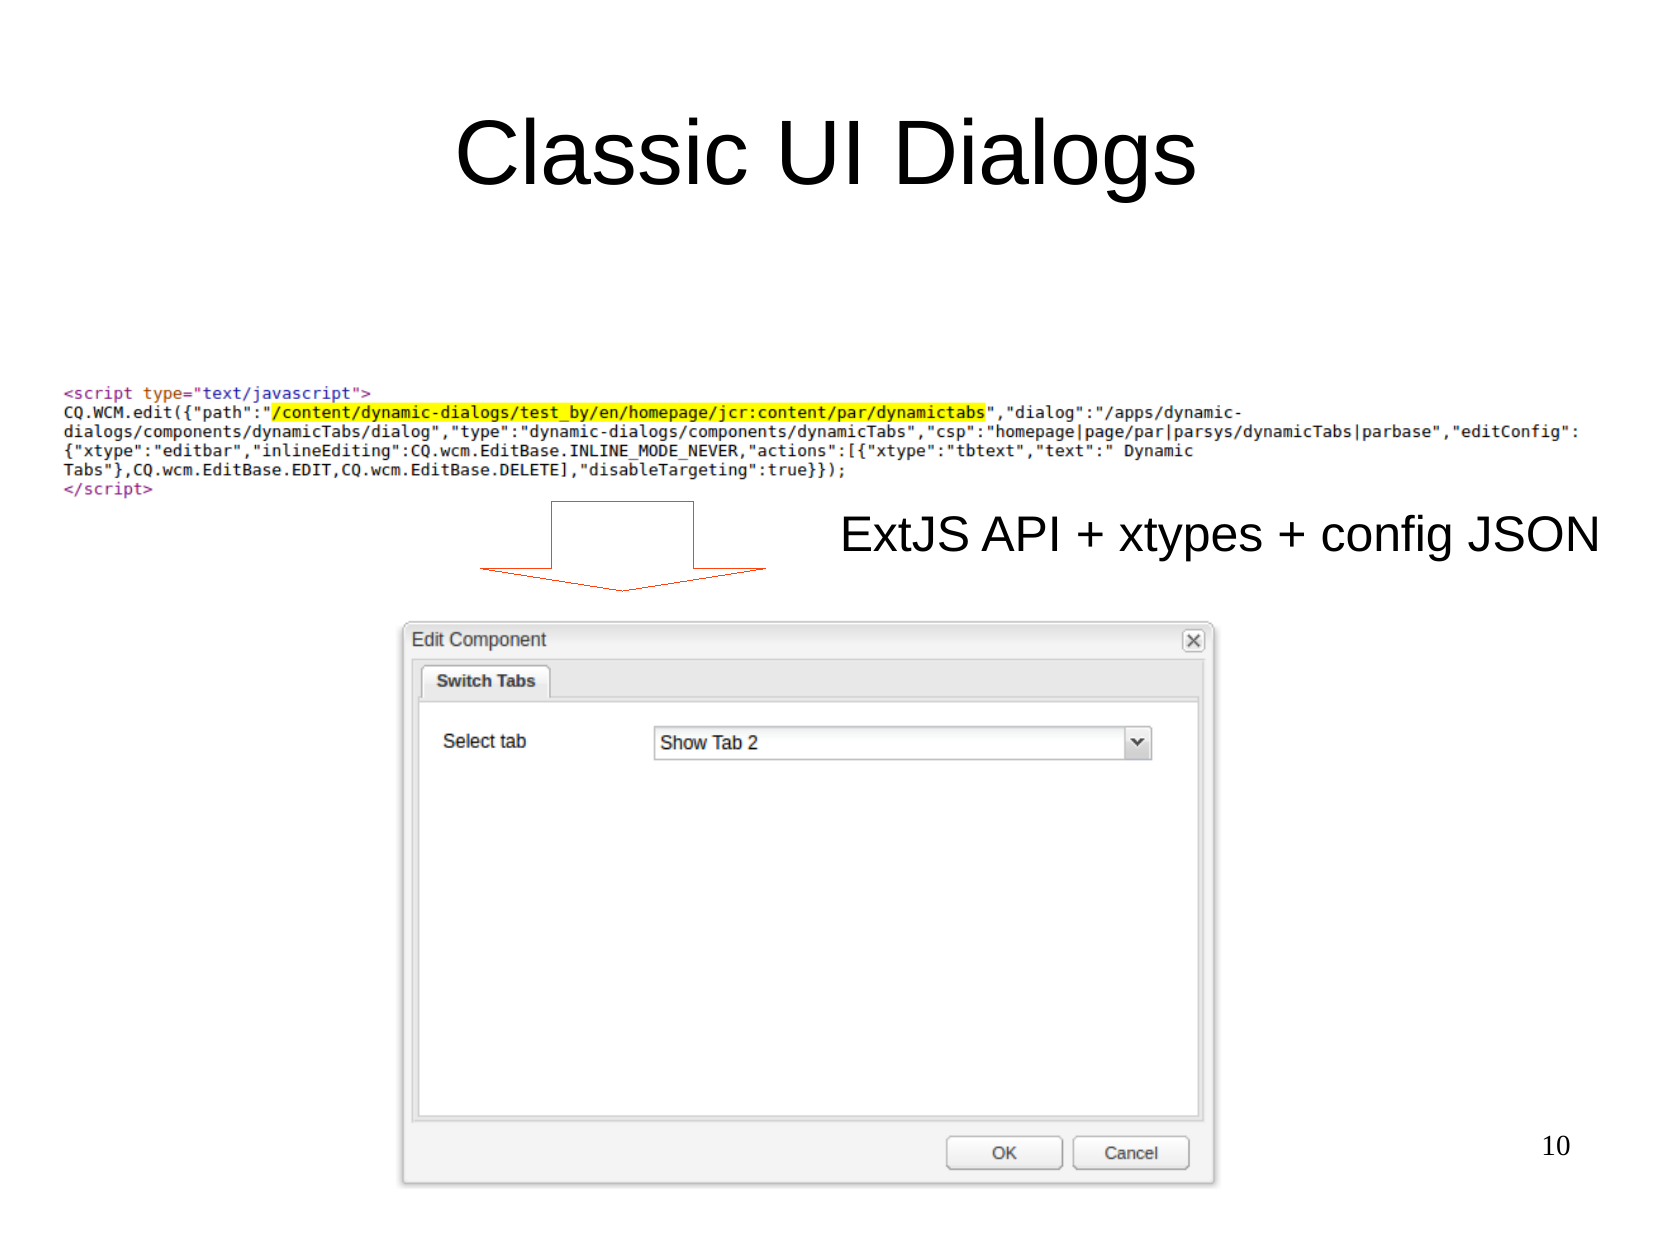

# Classic UI Dialogs
ExtJS API + xtypes + config JSON
10